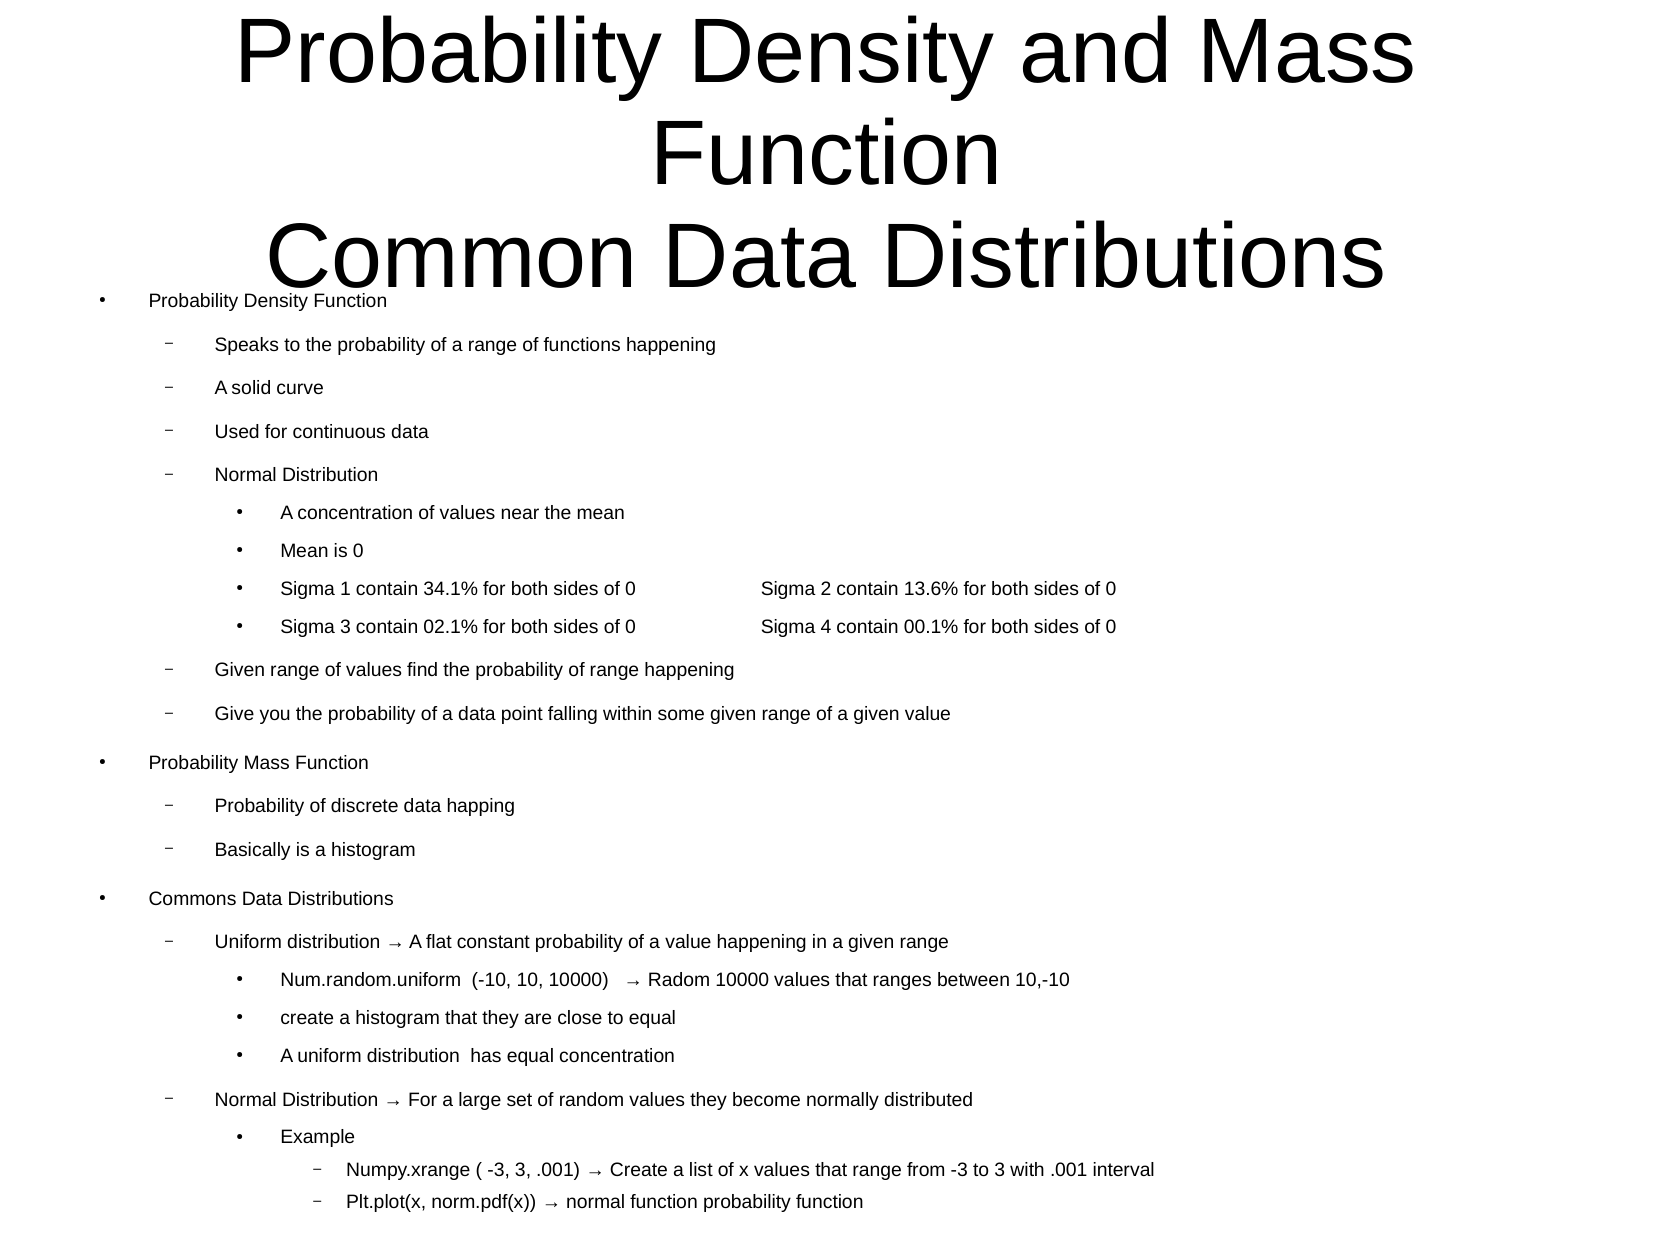

# Probability Density and Mass Function Common Data Distributions
Probability Density Function
Speaks to the probability of a range of functions happening
A solid curve
Used for continuous data
Normal Distribution
A concentration of values near the mean
Mean is 0
Sigma 1 contain 34.1% for both sides of 0		Sigma 2 contain 13.6% for both sides of 0
Sigma 3 contain 02.1% for both sides of 0		Sigma 4 contain 00.1% for both sides of 0
Given range of values find the probability of range happening
Give you the probability of a data point falling within some given range of a given value
Probability Mass Function
Probability of discrete data happing
Basically is a histogram
Commons Data Distributions
Uniform distribution → A flat constant probability of a value happening in a given range
Num.random.uniform (-10, 10, 10000) 	→ Radom 10000 values that ranges between 10,-10
create a histogram that they are close to equal
A uniform distribution has equal concentration
Normal Distribution → For a large set of random values they become normally distributed
Example
Numpy.xrange ( -3, 3, .001) → Create a list of x values that range from -3 to 3 with .001 interval
Plt.plot(x, norm.pdf(x)) → normal function probability function